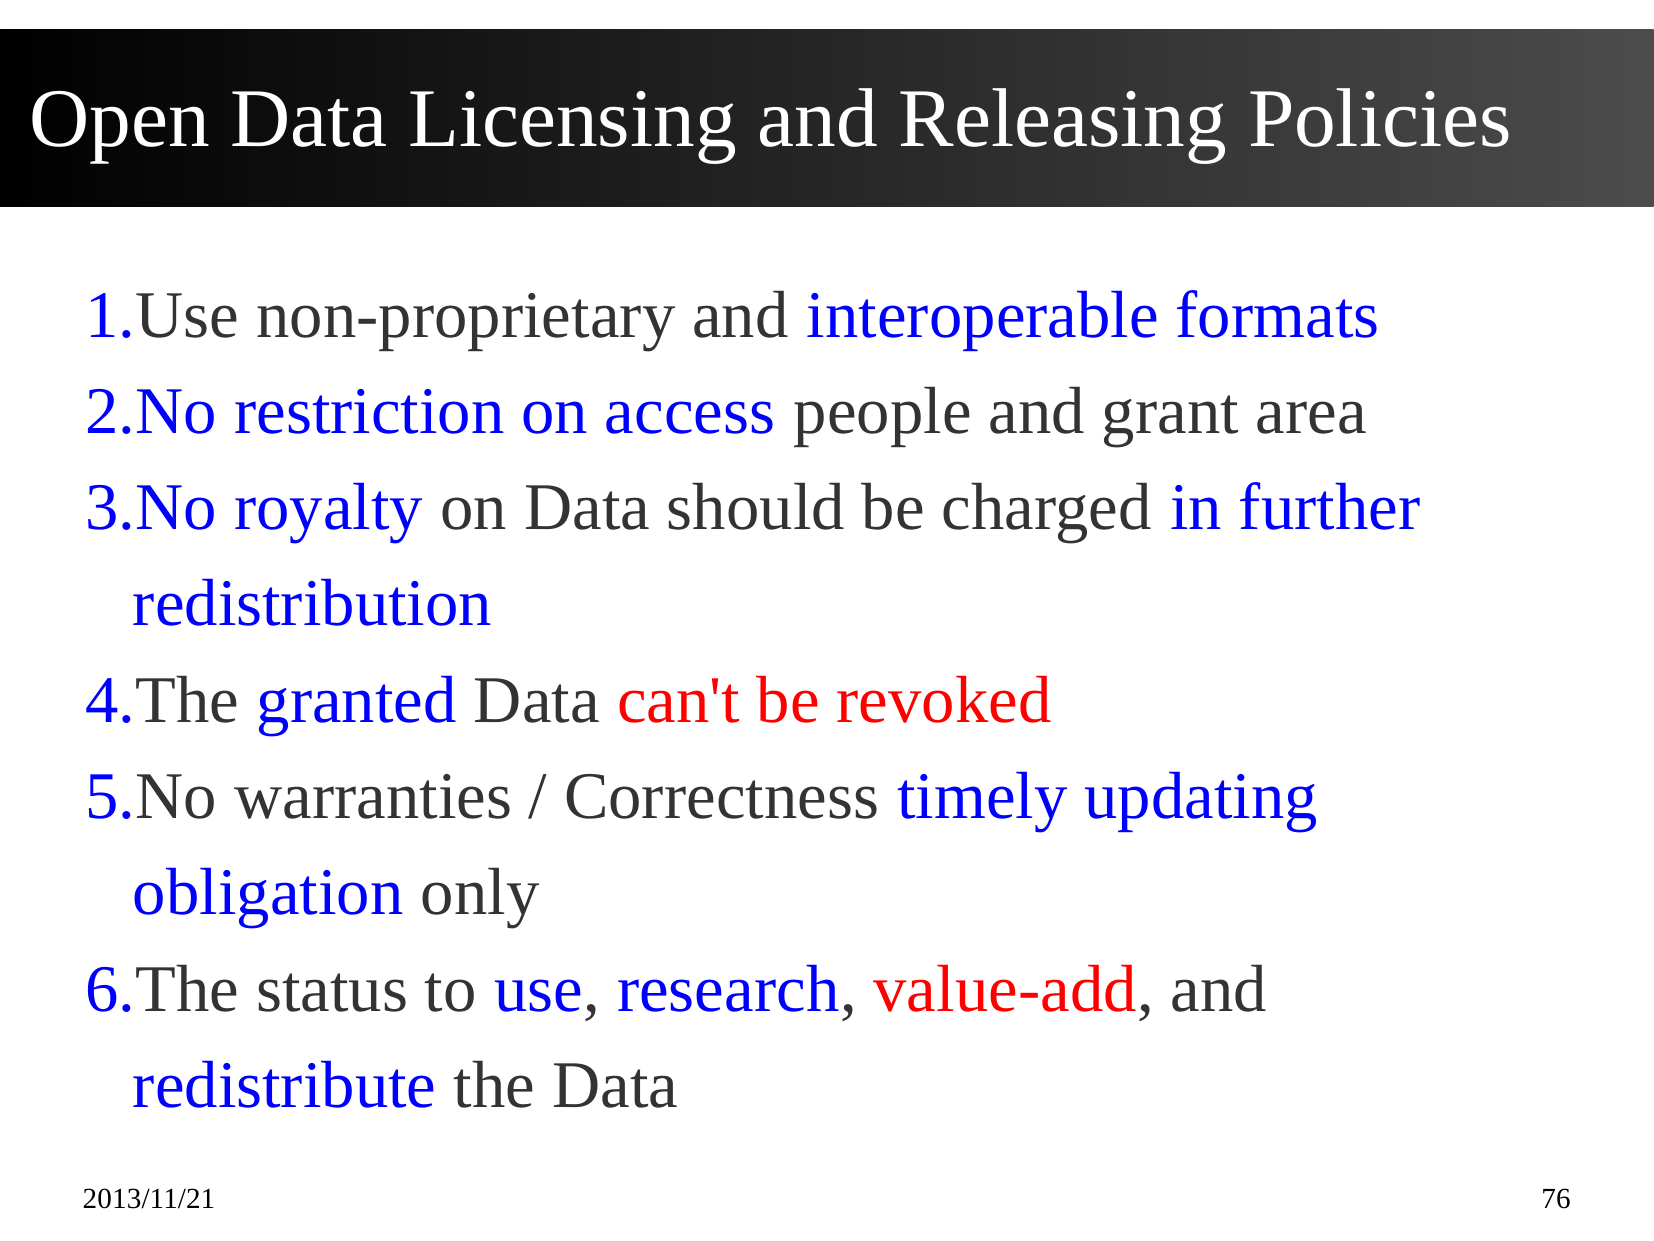

Open Data Licensing and Releasing Policies
Use non-proprietary and interoperable formats
No restriction on access people and grant area
No royalty on Data should be charged in further redistribution
The granted Data can't be revoked
No warranties / Correctness timely updating obligation only
The status to use, research, value-add, and redistribute the Data
2013/11/21
76